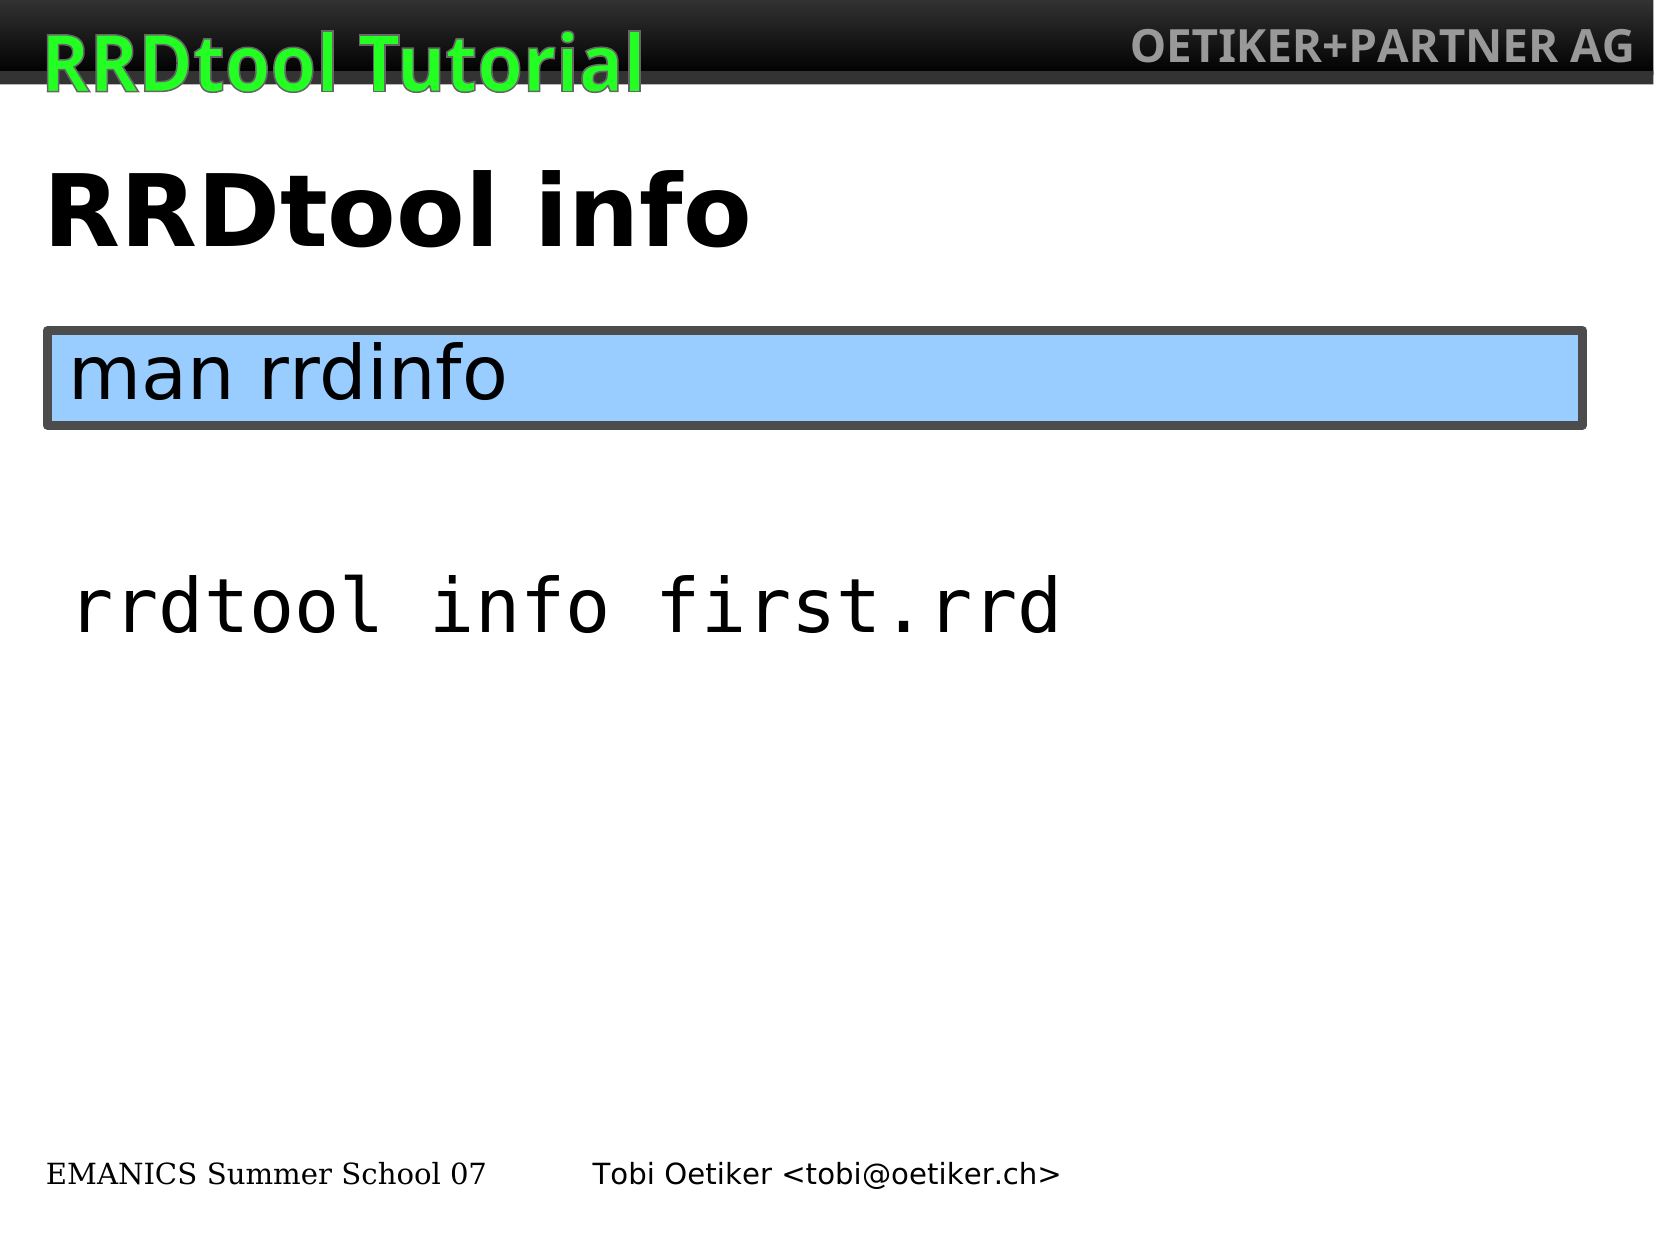

# RRDtool info
man rrdinfo
rrdtool info first.rrd